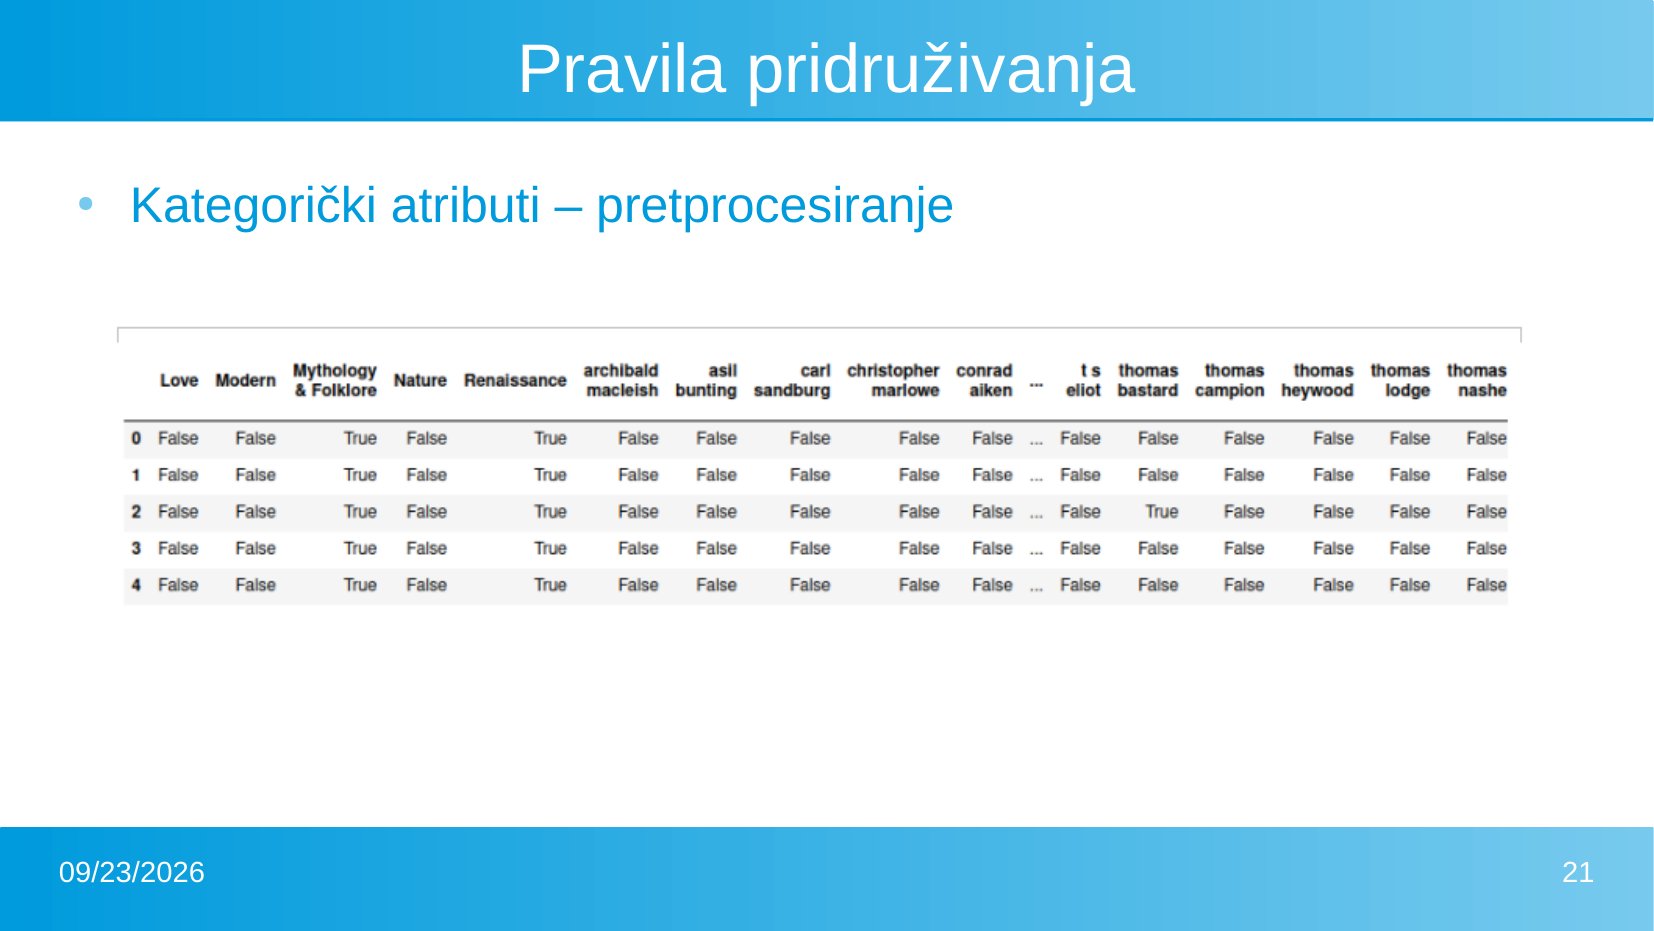

# Pravila pridruživanja
Kategorički atributi – pretprocesiranje
21